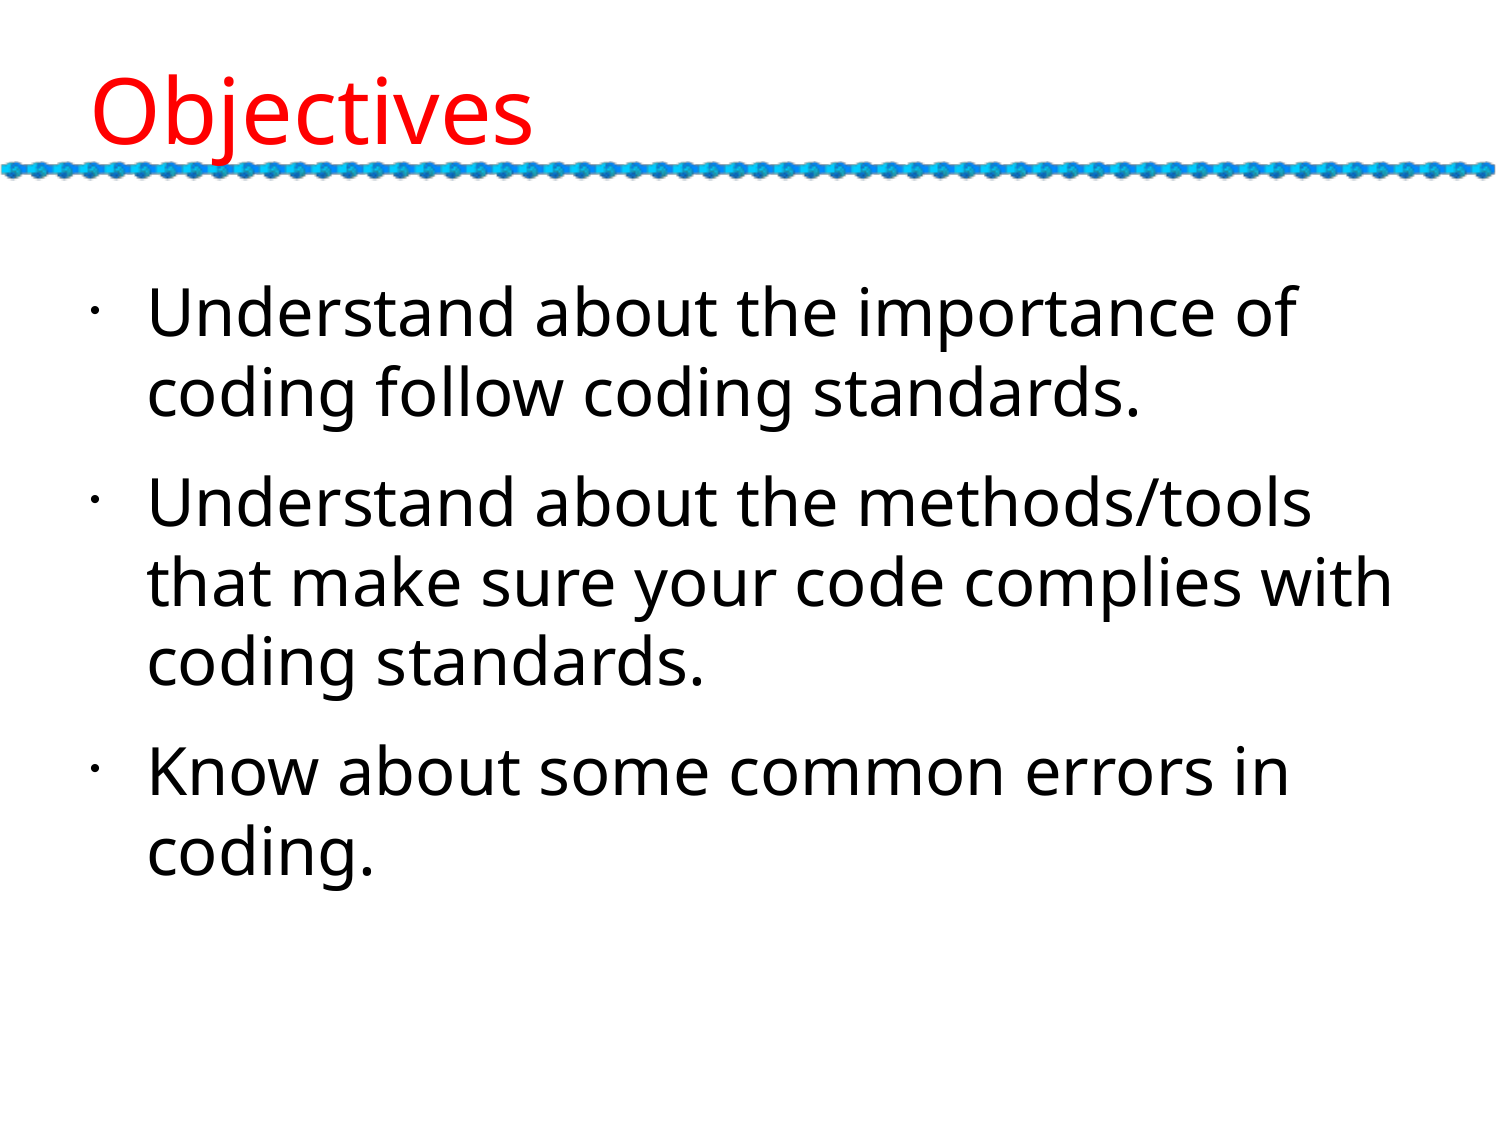

Objectives
# Understand about the importance of coding follow coding standards.
Understand about the methods/tools that make sure your code complies with coding standards.
Know about some common errors in coding.